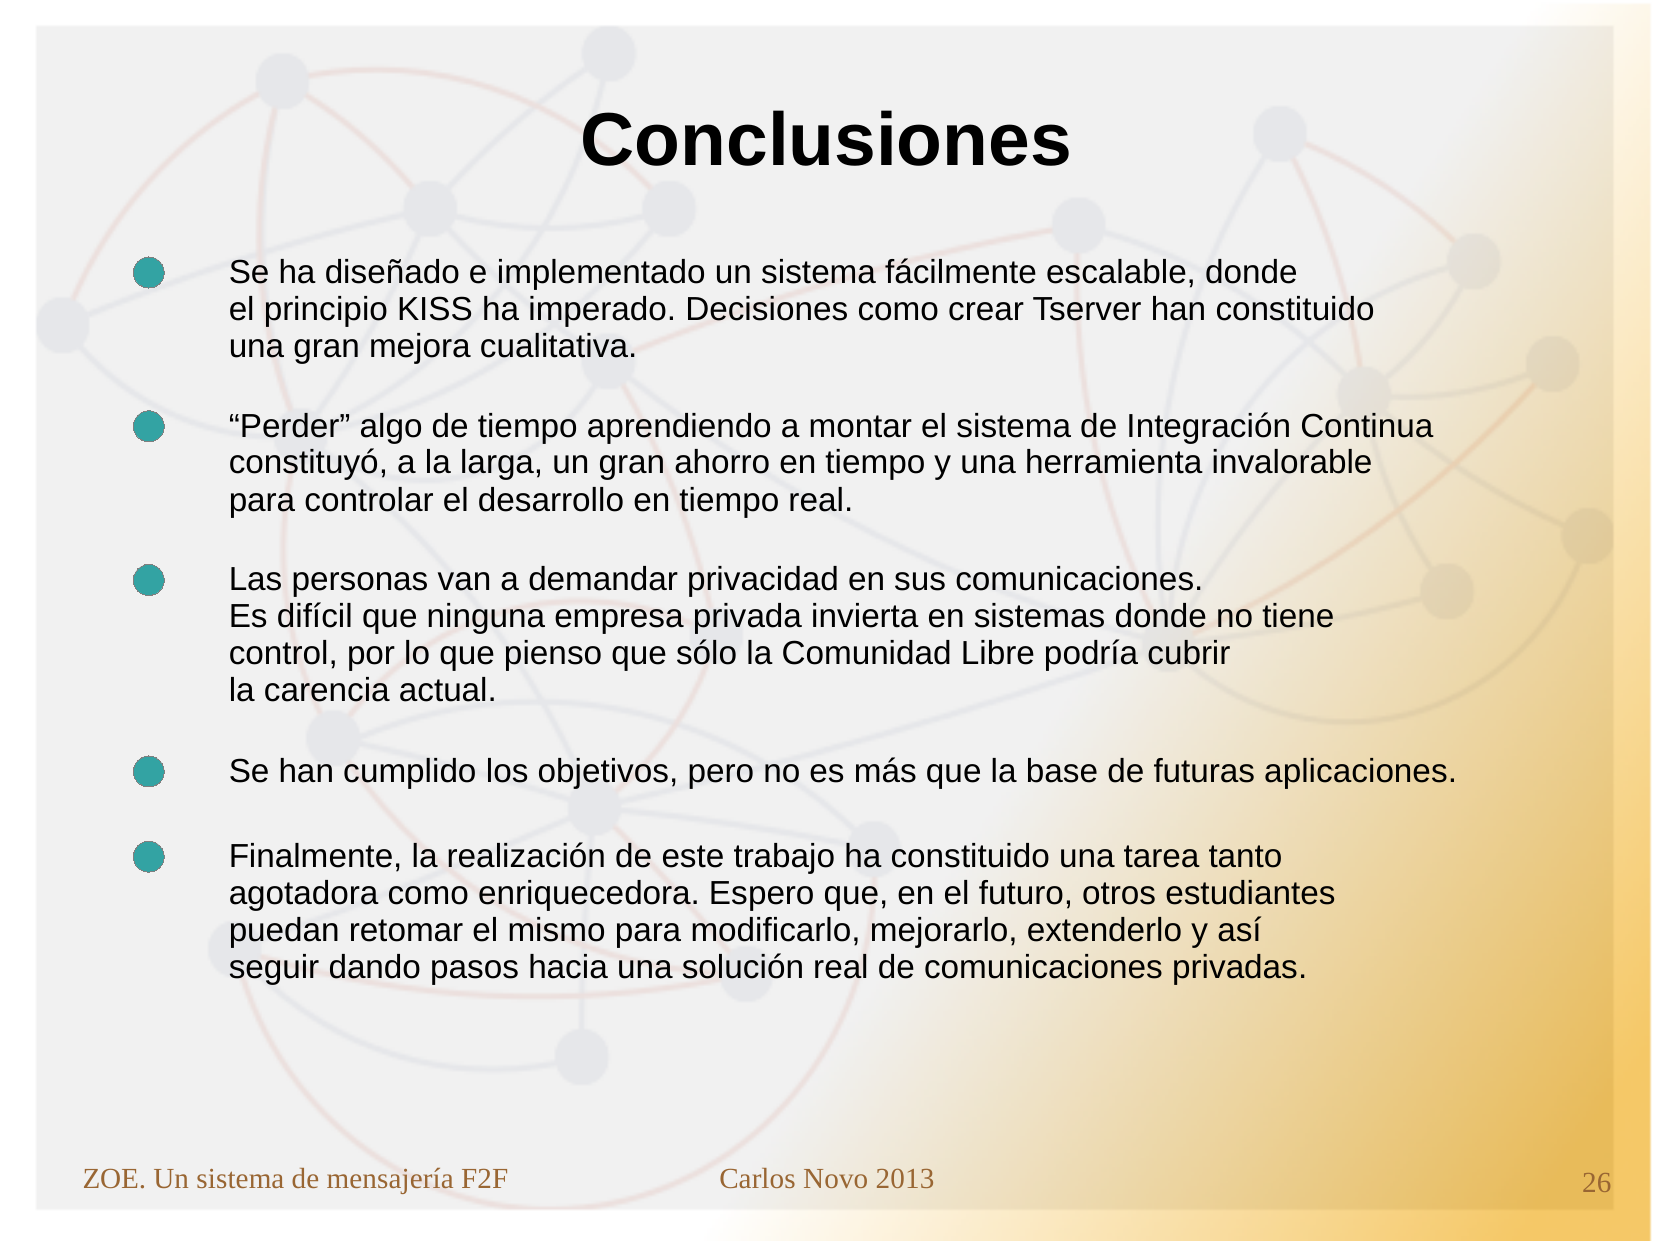

Conclusiones
Se ha diseñado e implementado un sistema fácilmente escalable, donde
el principio KISS ha imperado. Decisiones como crear Tserver han constituido
una gran mejora cualitativa.
“Perder” algo de tiempo aprendiendo a montar el sistema de Integración Continua
constituyó, a la larga, un gran ahorro en tiempo y una herramienta invalorable
para controlar el desarrollo en tiempo real.
Las personas van a demandar privacidad en sus comunicaciones.
Es difícil que ninguna empresa privada invierta en sistemas donde no tiene
control, por lo que pienso que sólo la Comunidad Libre podría cubrir
la carencia actual.
Se han cumplido los objetivos, pero no es más que la base de futuras aplicaciones.
Finalmente, la realización de este trabajo ha constituido una tarea tanto
agotadora como enriquecedora. Espero que, en el futuro, otros estudiantes
puedan retomar el mismo para modificarlo, mejorarlo, extenderlo y así
seguir dando pasos hacia una solución real de comunicaciones privadas.
26